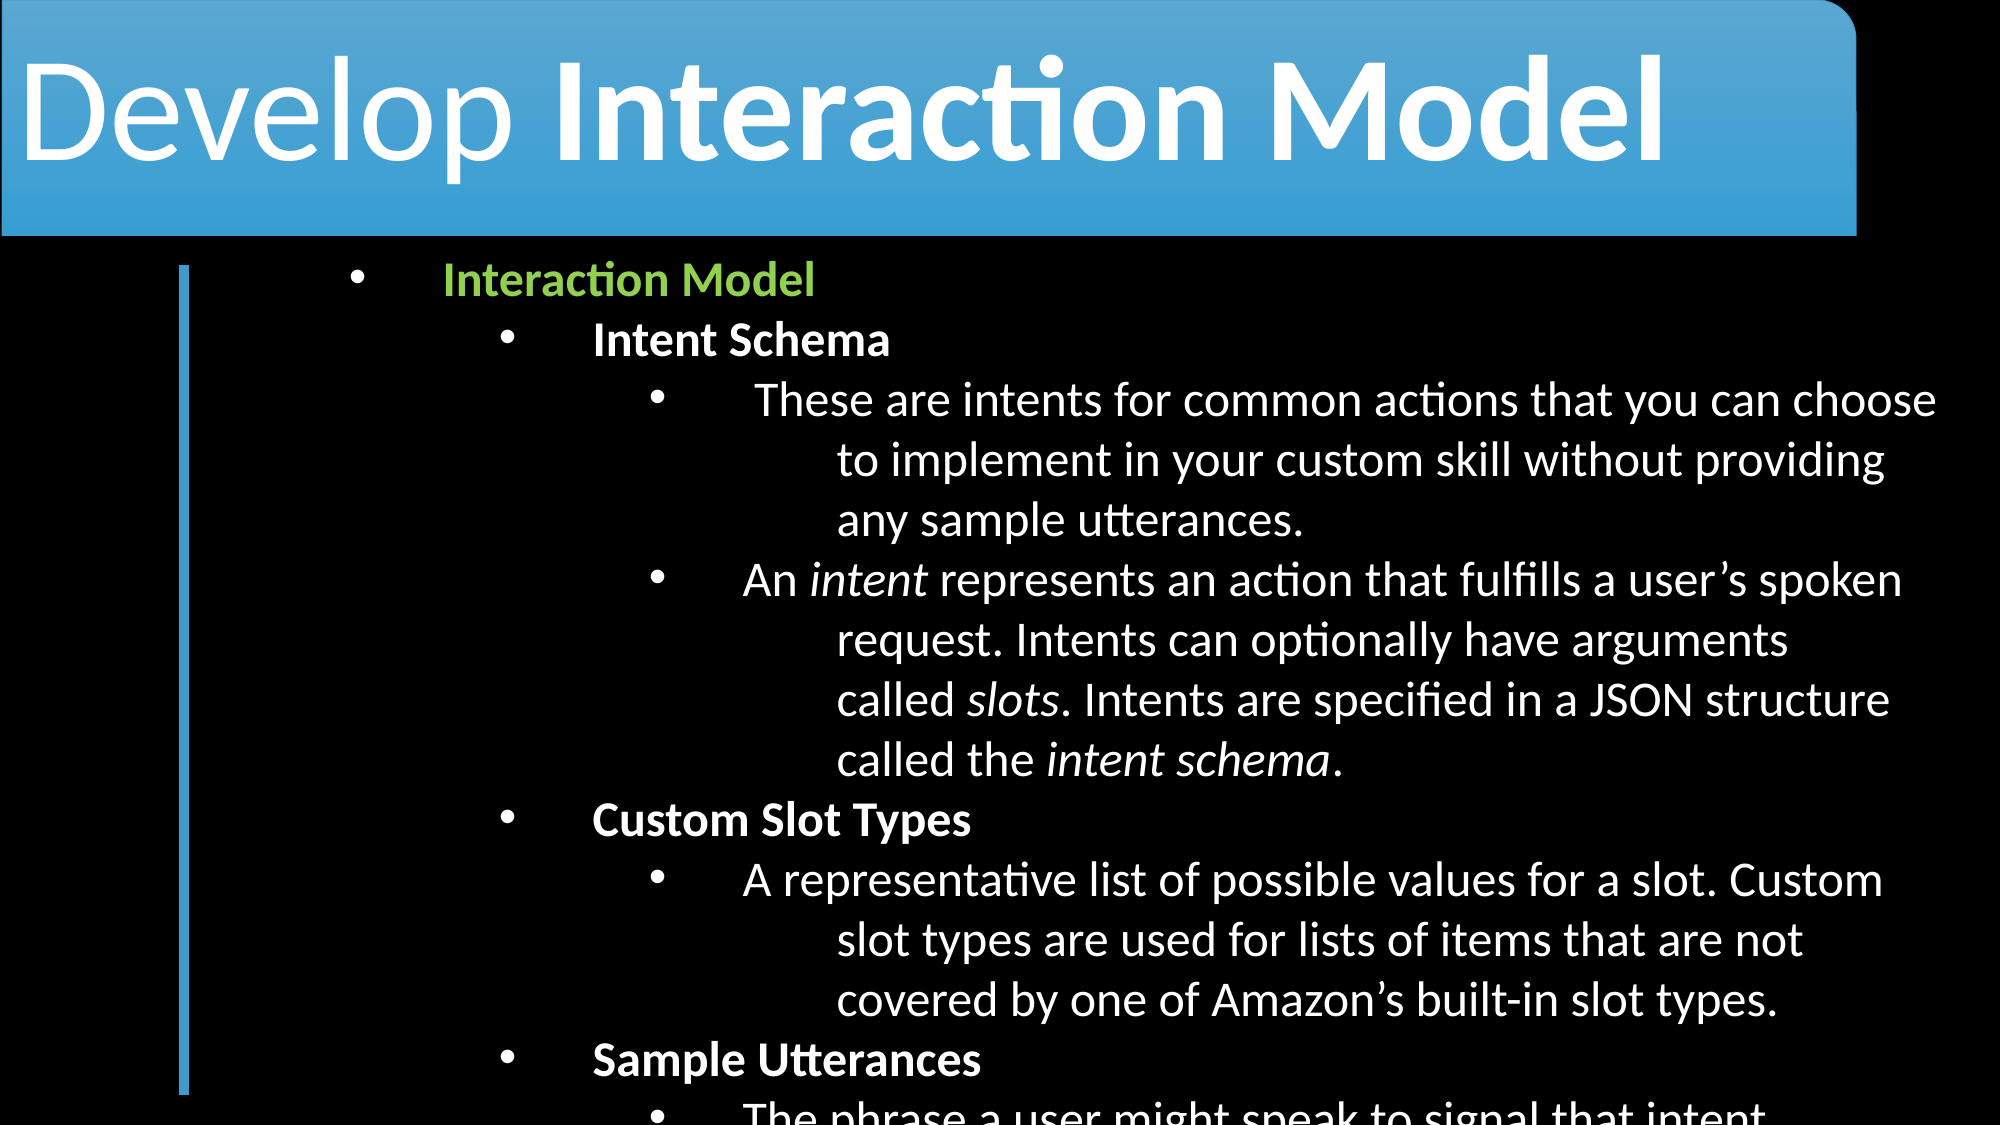

Develop Interaction Model
Interaction Model
Intent Schema
 These are intents for common actions that you can choose to implement in your custom skill without providing any sample utterances.
An intent represents an action that fulfills a user’s spoken request. Intents can optionally have arguments called slots. Intents are specified in a JSON structure called the intent schema.
Custom Slot Types
A representative list of possible values for a slot. Custom slot types are used for lists of items that are not covered by one of Amazon’s built-in slot types.
Sample Utterances
The phrase a user might speak to signal that intent.